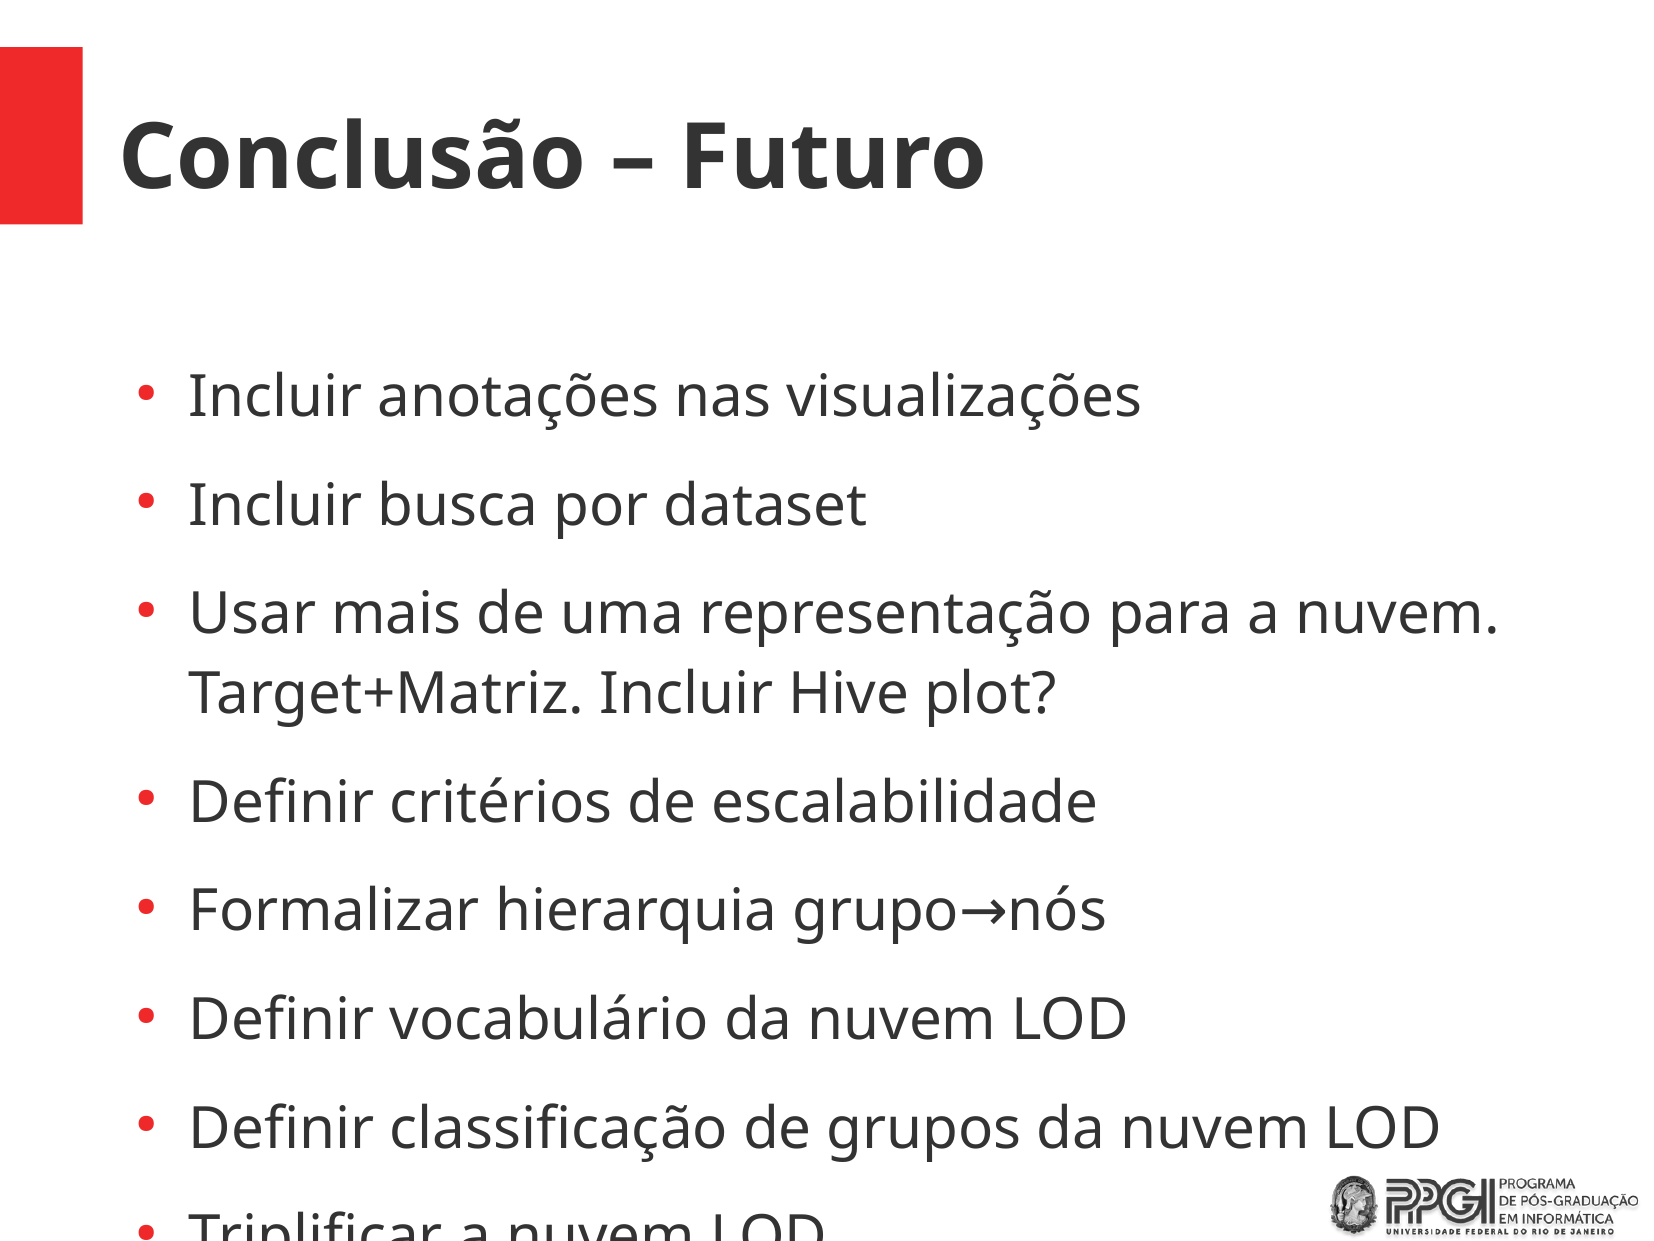

# Conclusão – Futuro
Incluir anotações nas visualizações
Incluir busca por dataset
Usar mais de uma representação para a nuvem. Target+Matriz. Incluir Hive plot?
Definir critérios de escalabilidade
Formalizar hierarquia grupo→nós
Definir vocabulário da nuvem LOD
Definir classificação de grupos da nuvem LOD
Triplificar a nuvem LOD